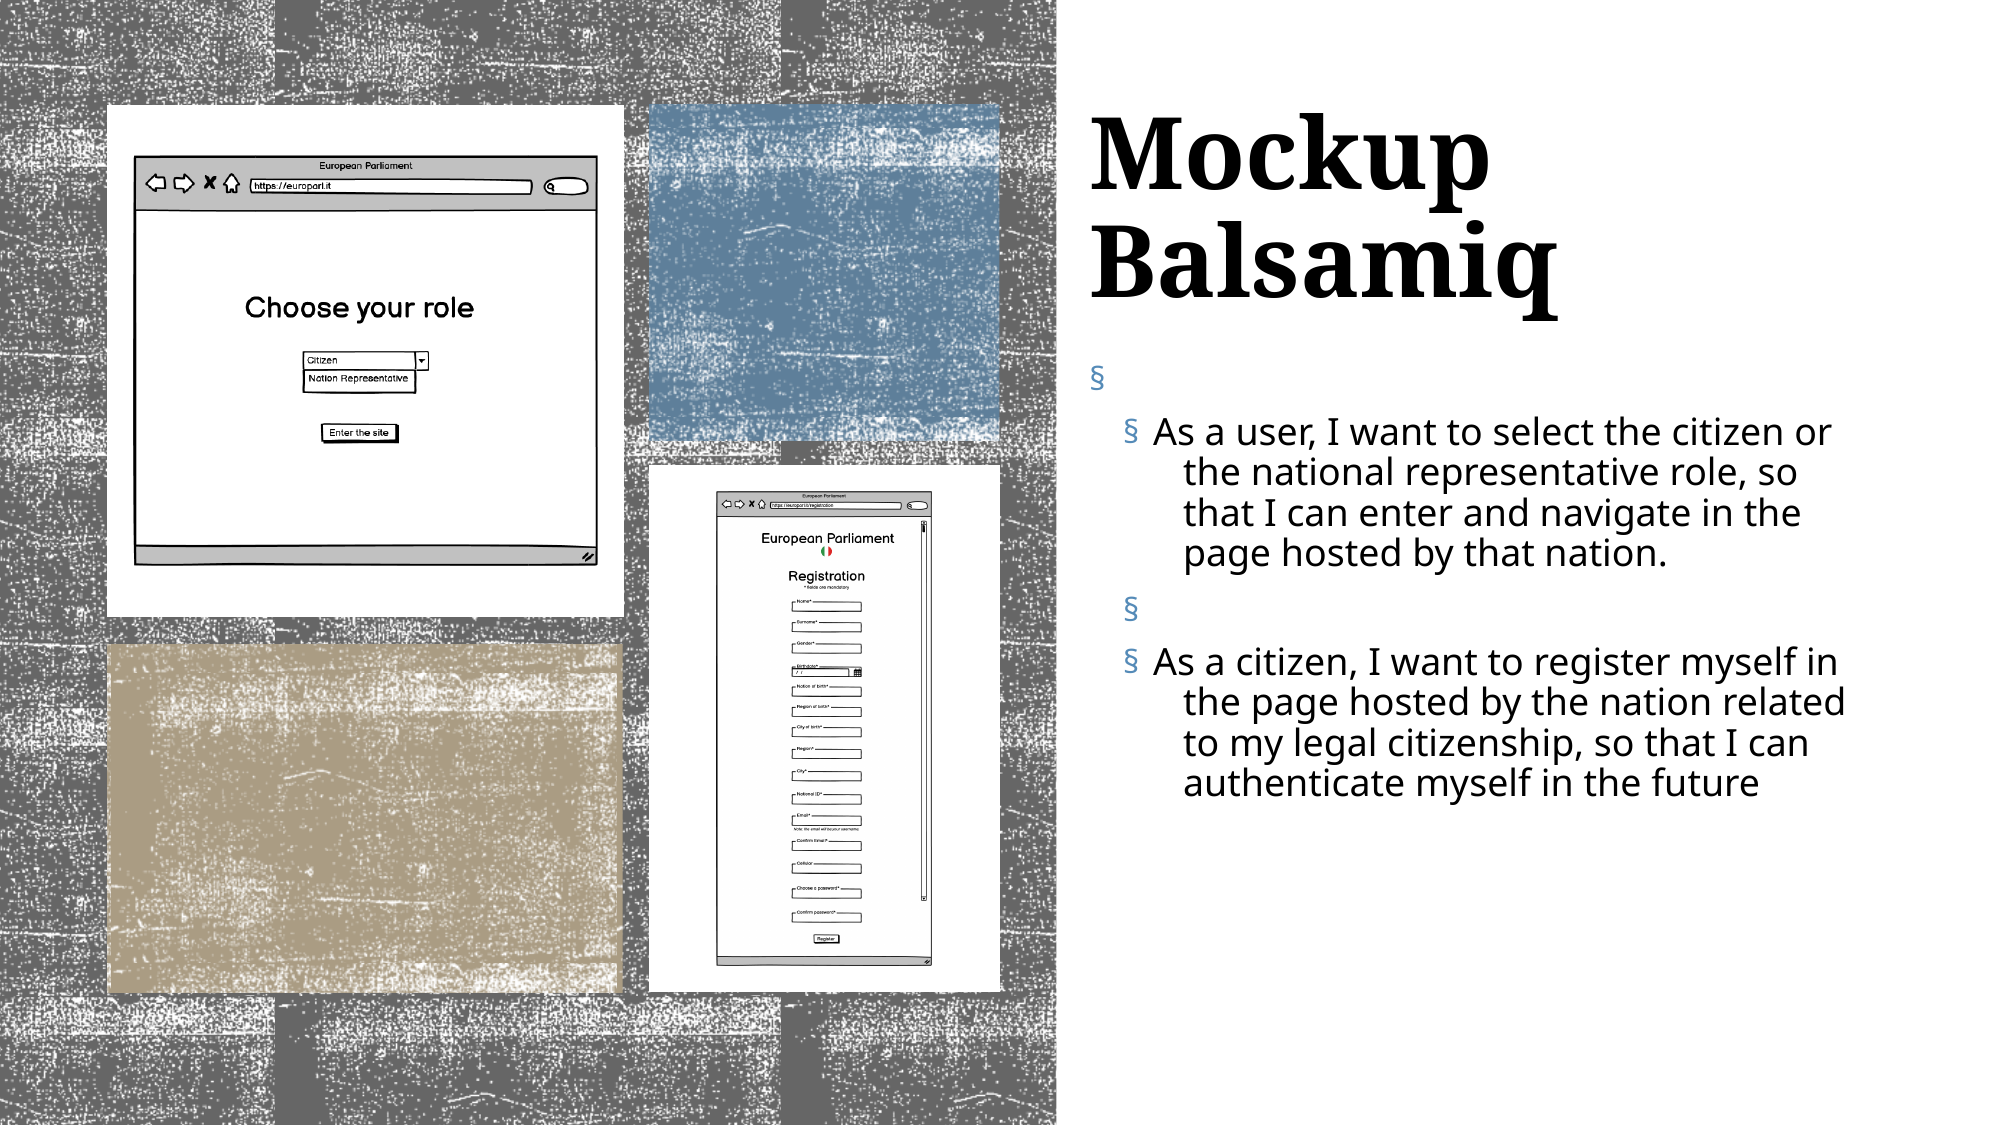

# Mockup Balsamiq
As a user, I want to select the citizen or the national representative role, so that I can enter and navigate in the page hosted by that nation.
As a citizen, I want to register myself in the page hosted by the nation related to my legal citizenship, so that I can authenticate myself in the future